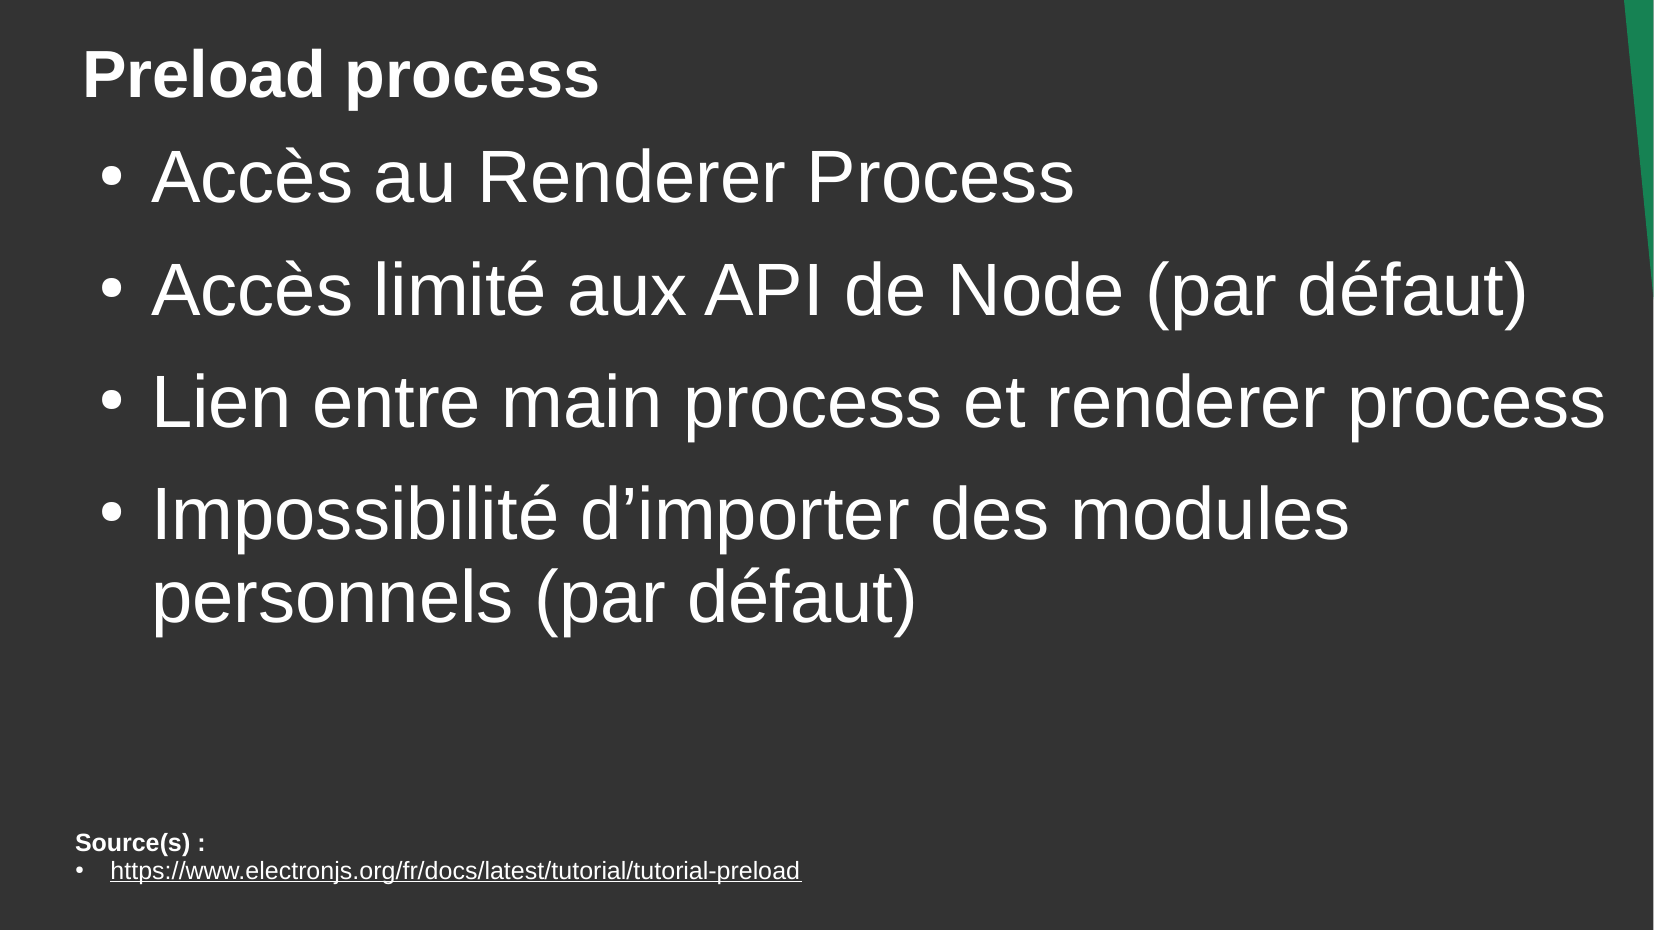

# Preload process
Accès au Renderer Process
Accès limité aux API de Node (par défaut)
Lien entre main process et renderer process
Impossibilité d’importer des modules personnels (par défaut)
Source(s) :
https://www.electronjs.org/fr/docs/latest/tutorial/tutorial-preload